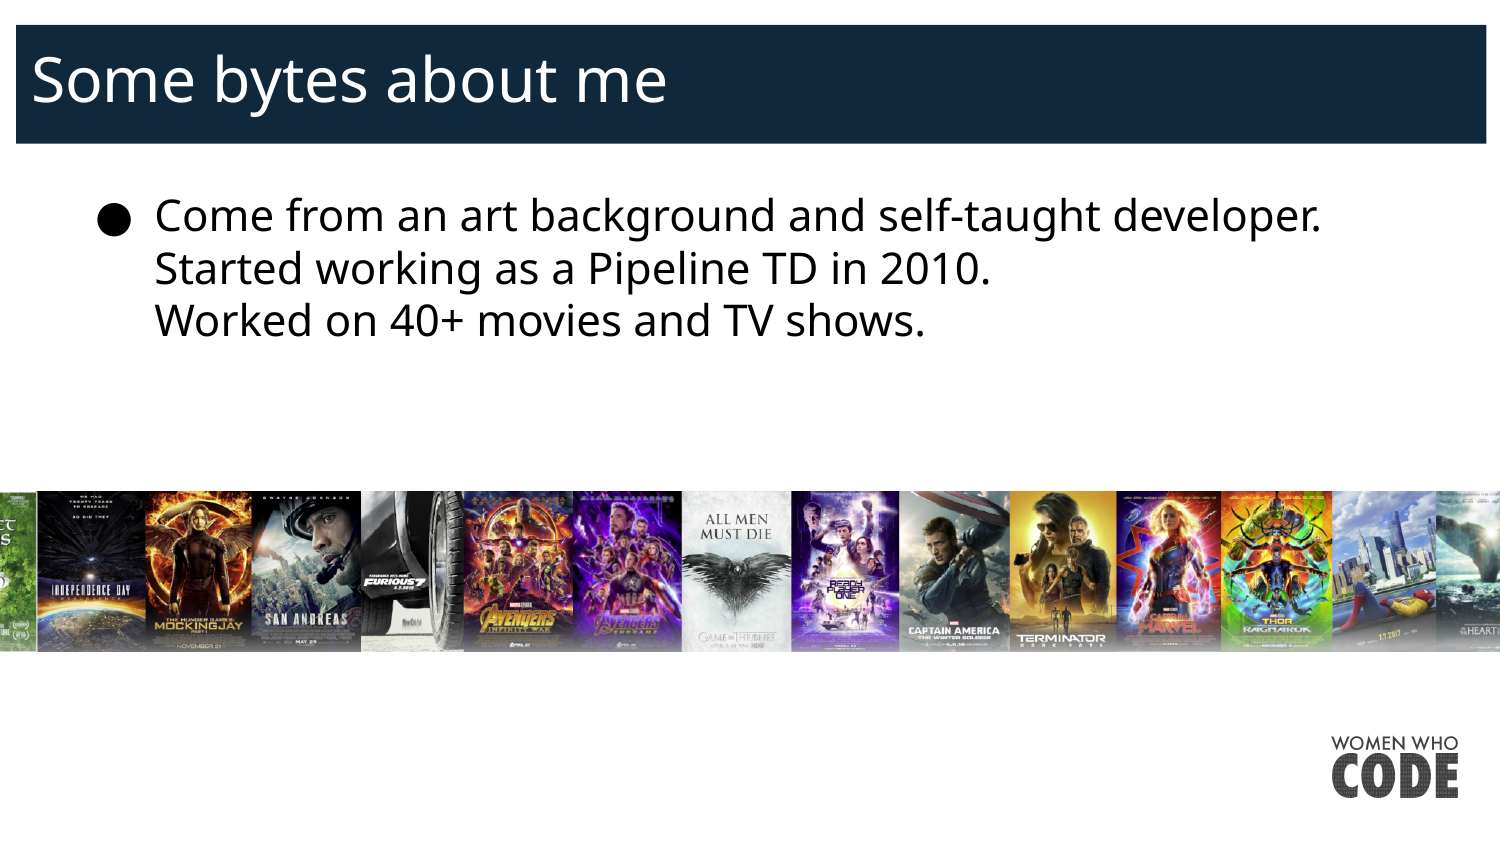

Some bytes about me
# Come from an art background and self-taught developer. Started working as a Pipeline TD in 2010. Worked on 40+ movies and TV shows.